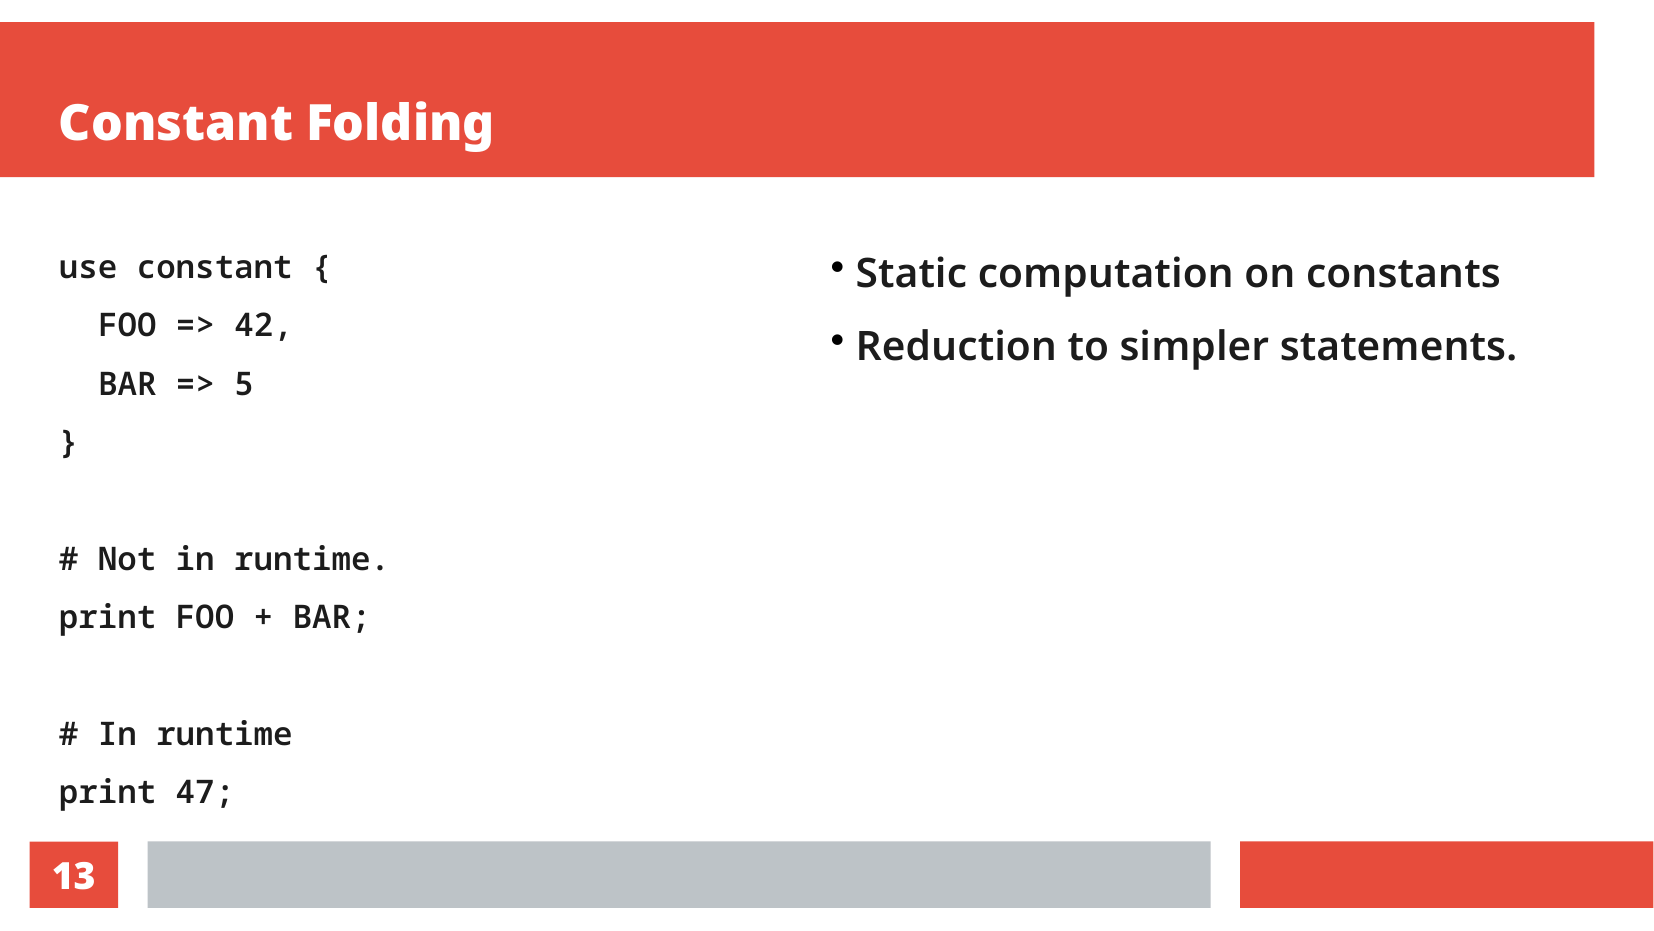

# Constant Folding
use constant {
 FOO => 42,
 BAR => 5
}
# Not in runtime.
print FOO + BAR;
# In runtime
print 47;
 Static computation on constants
 Reduction to simpler statements.
13